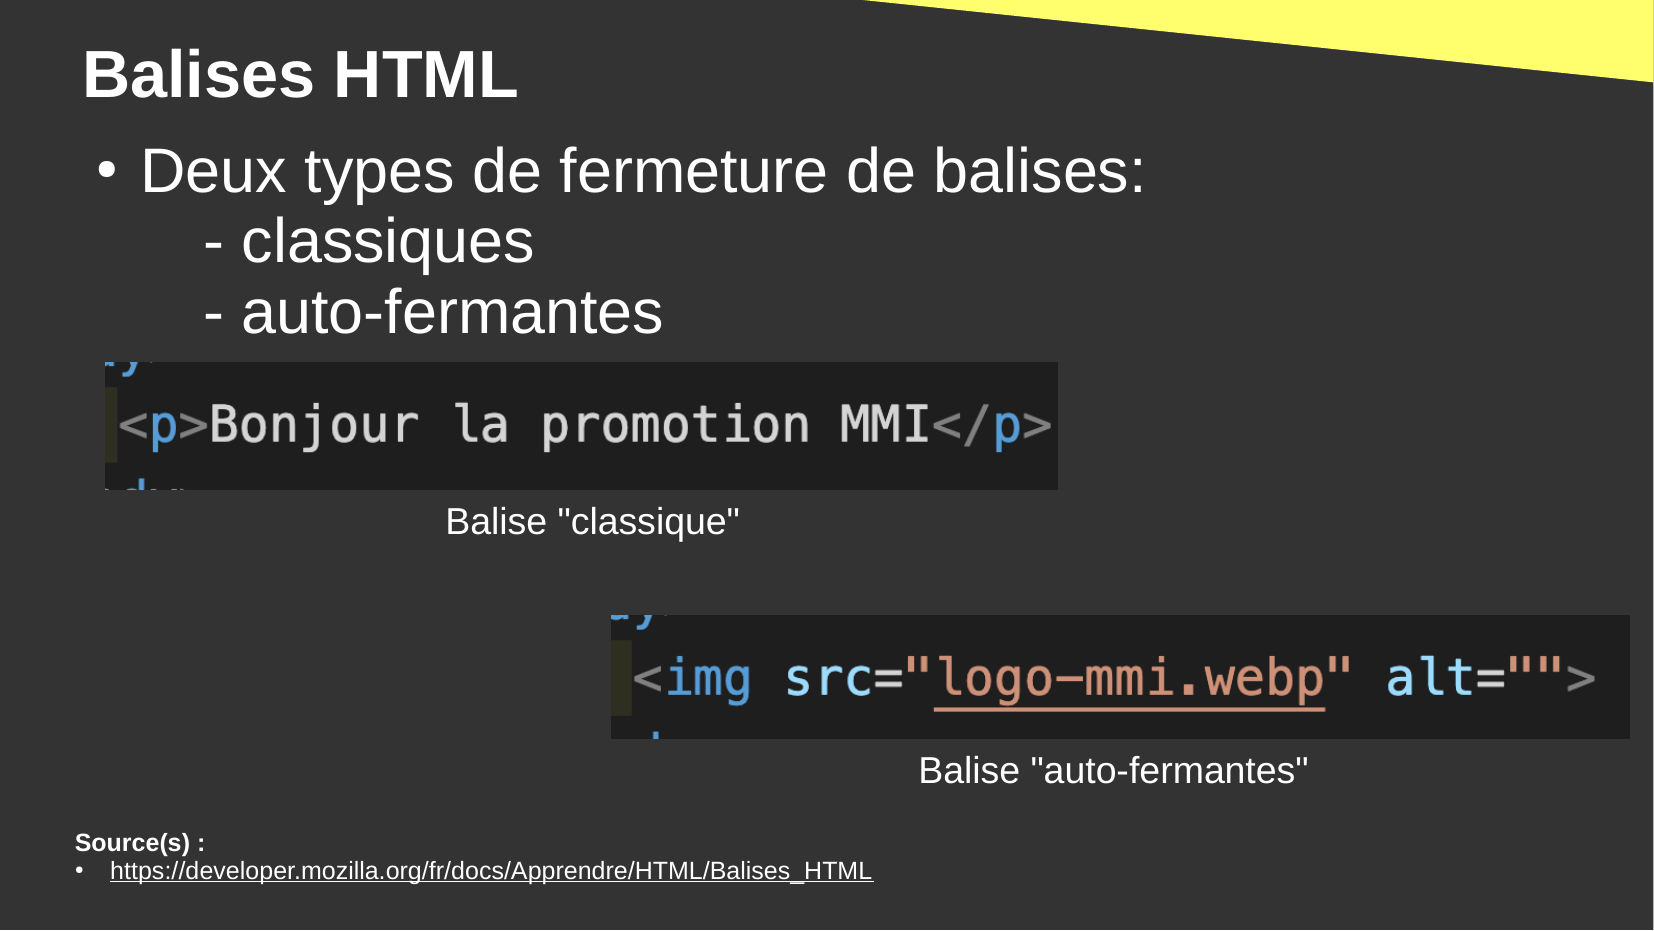

# Balises HTML
Deux types de fermeture de balises:
	- classiques
	- auto-fermantes
Balise "classique"
Balise "auto-fermantes"
Source(s) :
https://developer.mozilla.org/fr/docs/Apprendre/HTML/Balises_HTML